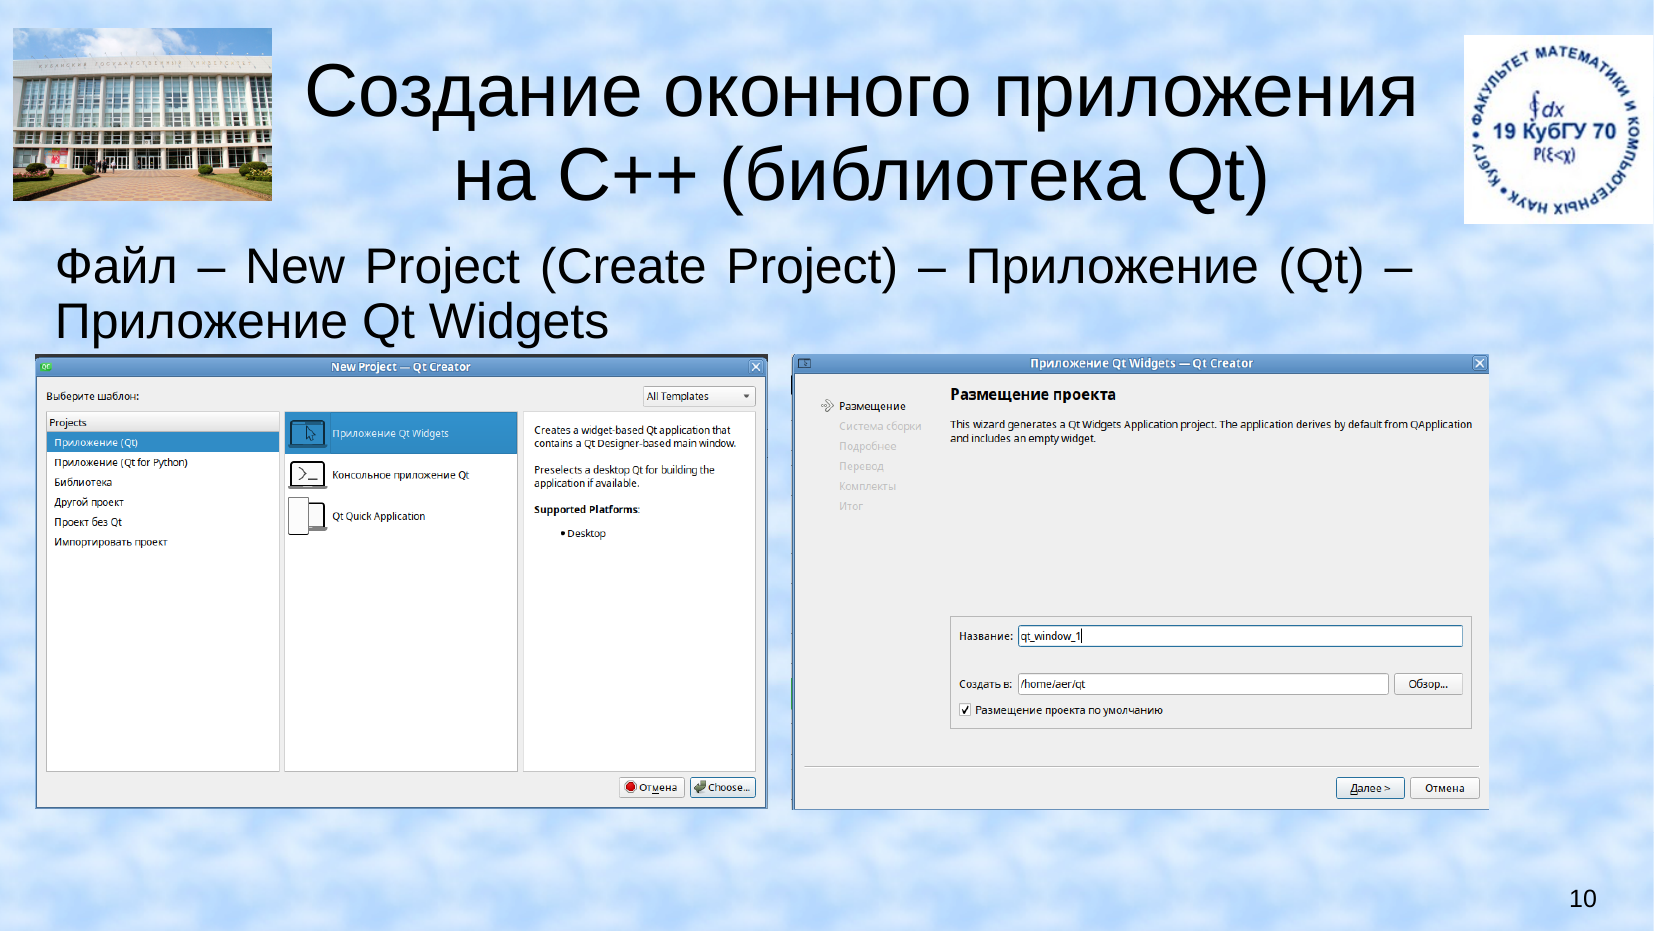

# Создание оконного приложения на С++ (библиотека Qt)
Файл – New Project (Create Project) – Приложение (Qt) – Приложение Qt Widgets